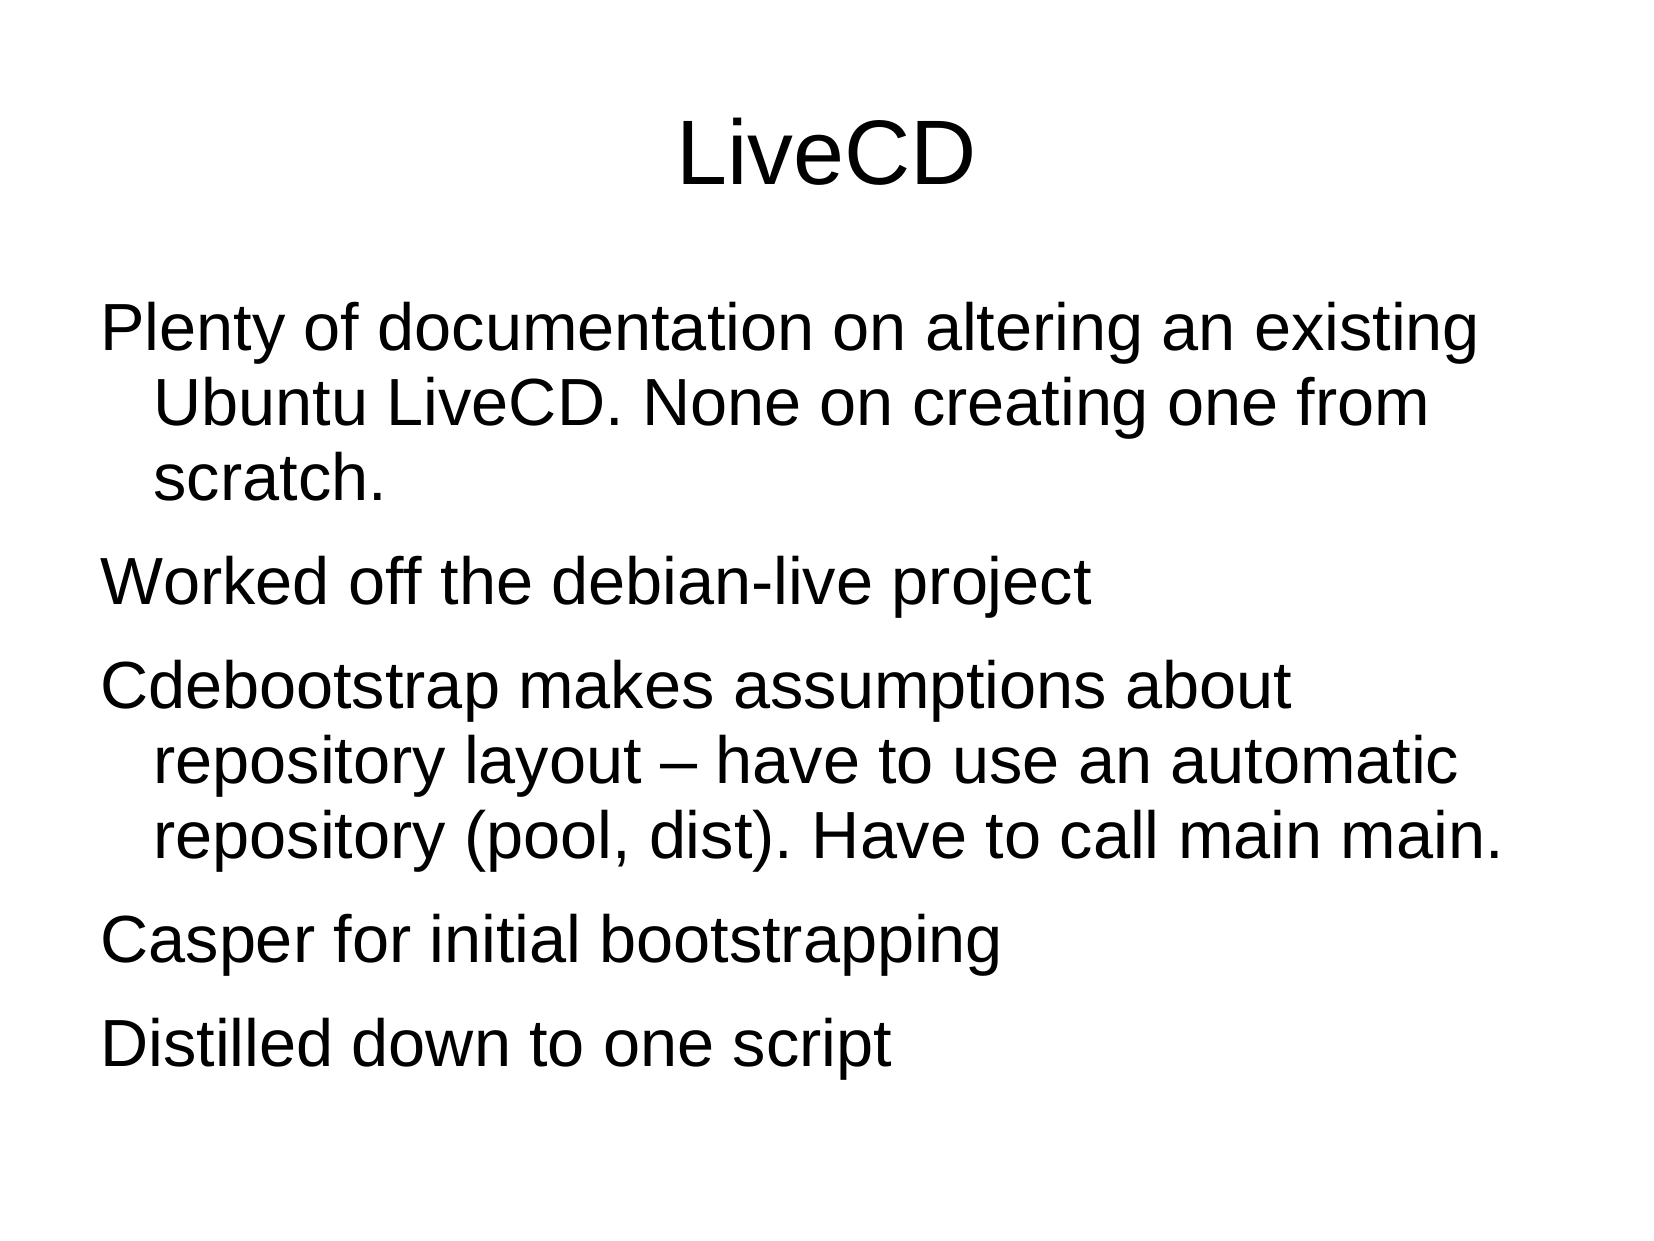

# LiveCD
Plenty of documentation on altering an existing Ubuntu LiveCD. None on creating one from scratch.
Worked off the debian-live project
Cdebootstrap makes assumptions about repository layout – have to use an automatic repository (pool, dist). Have to call main main.
Casper for initial bootstrapping
Distilled down to one script